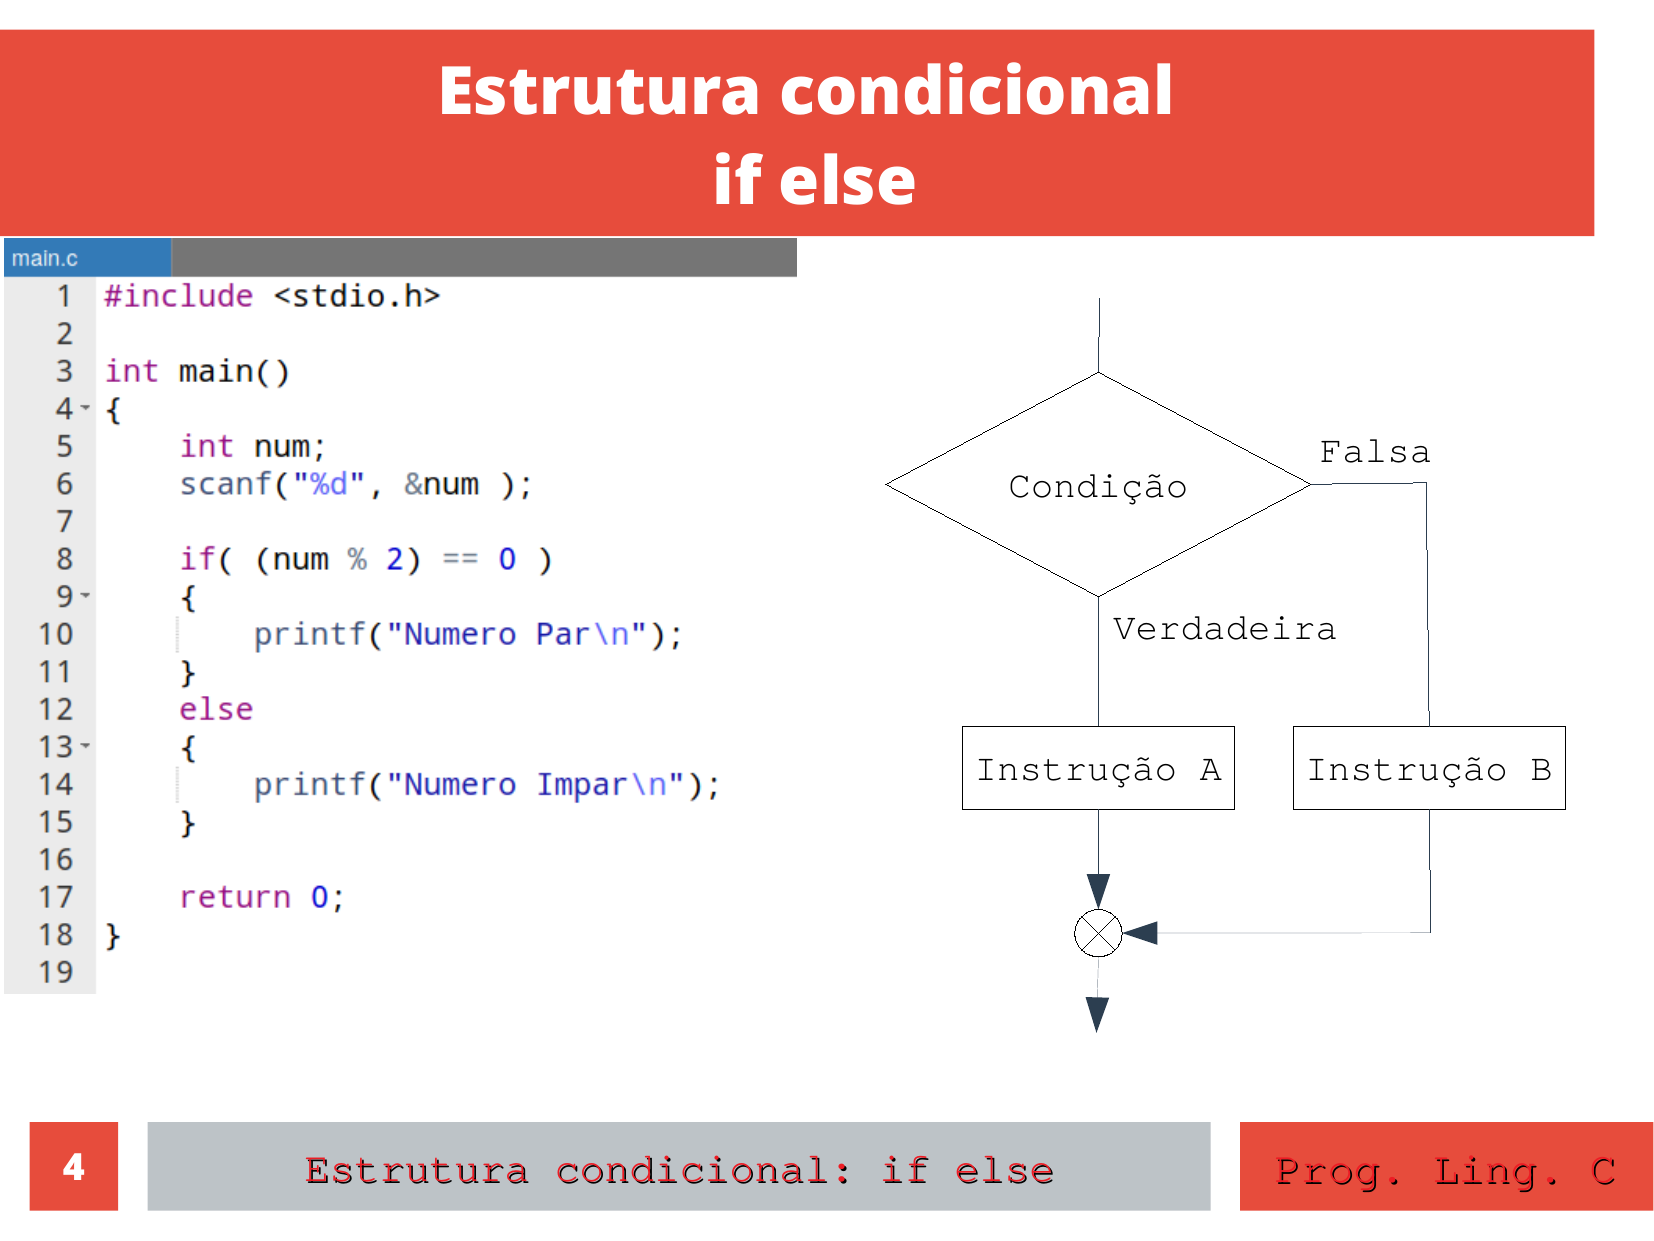

# Estrutura condicional if else
Condição
Falsa
Verdadeira
Instrução A
Instrução B
4
Estrutura condicional: if else
 Prog. Ling. C